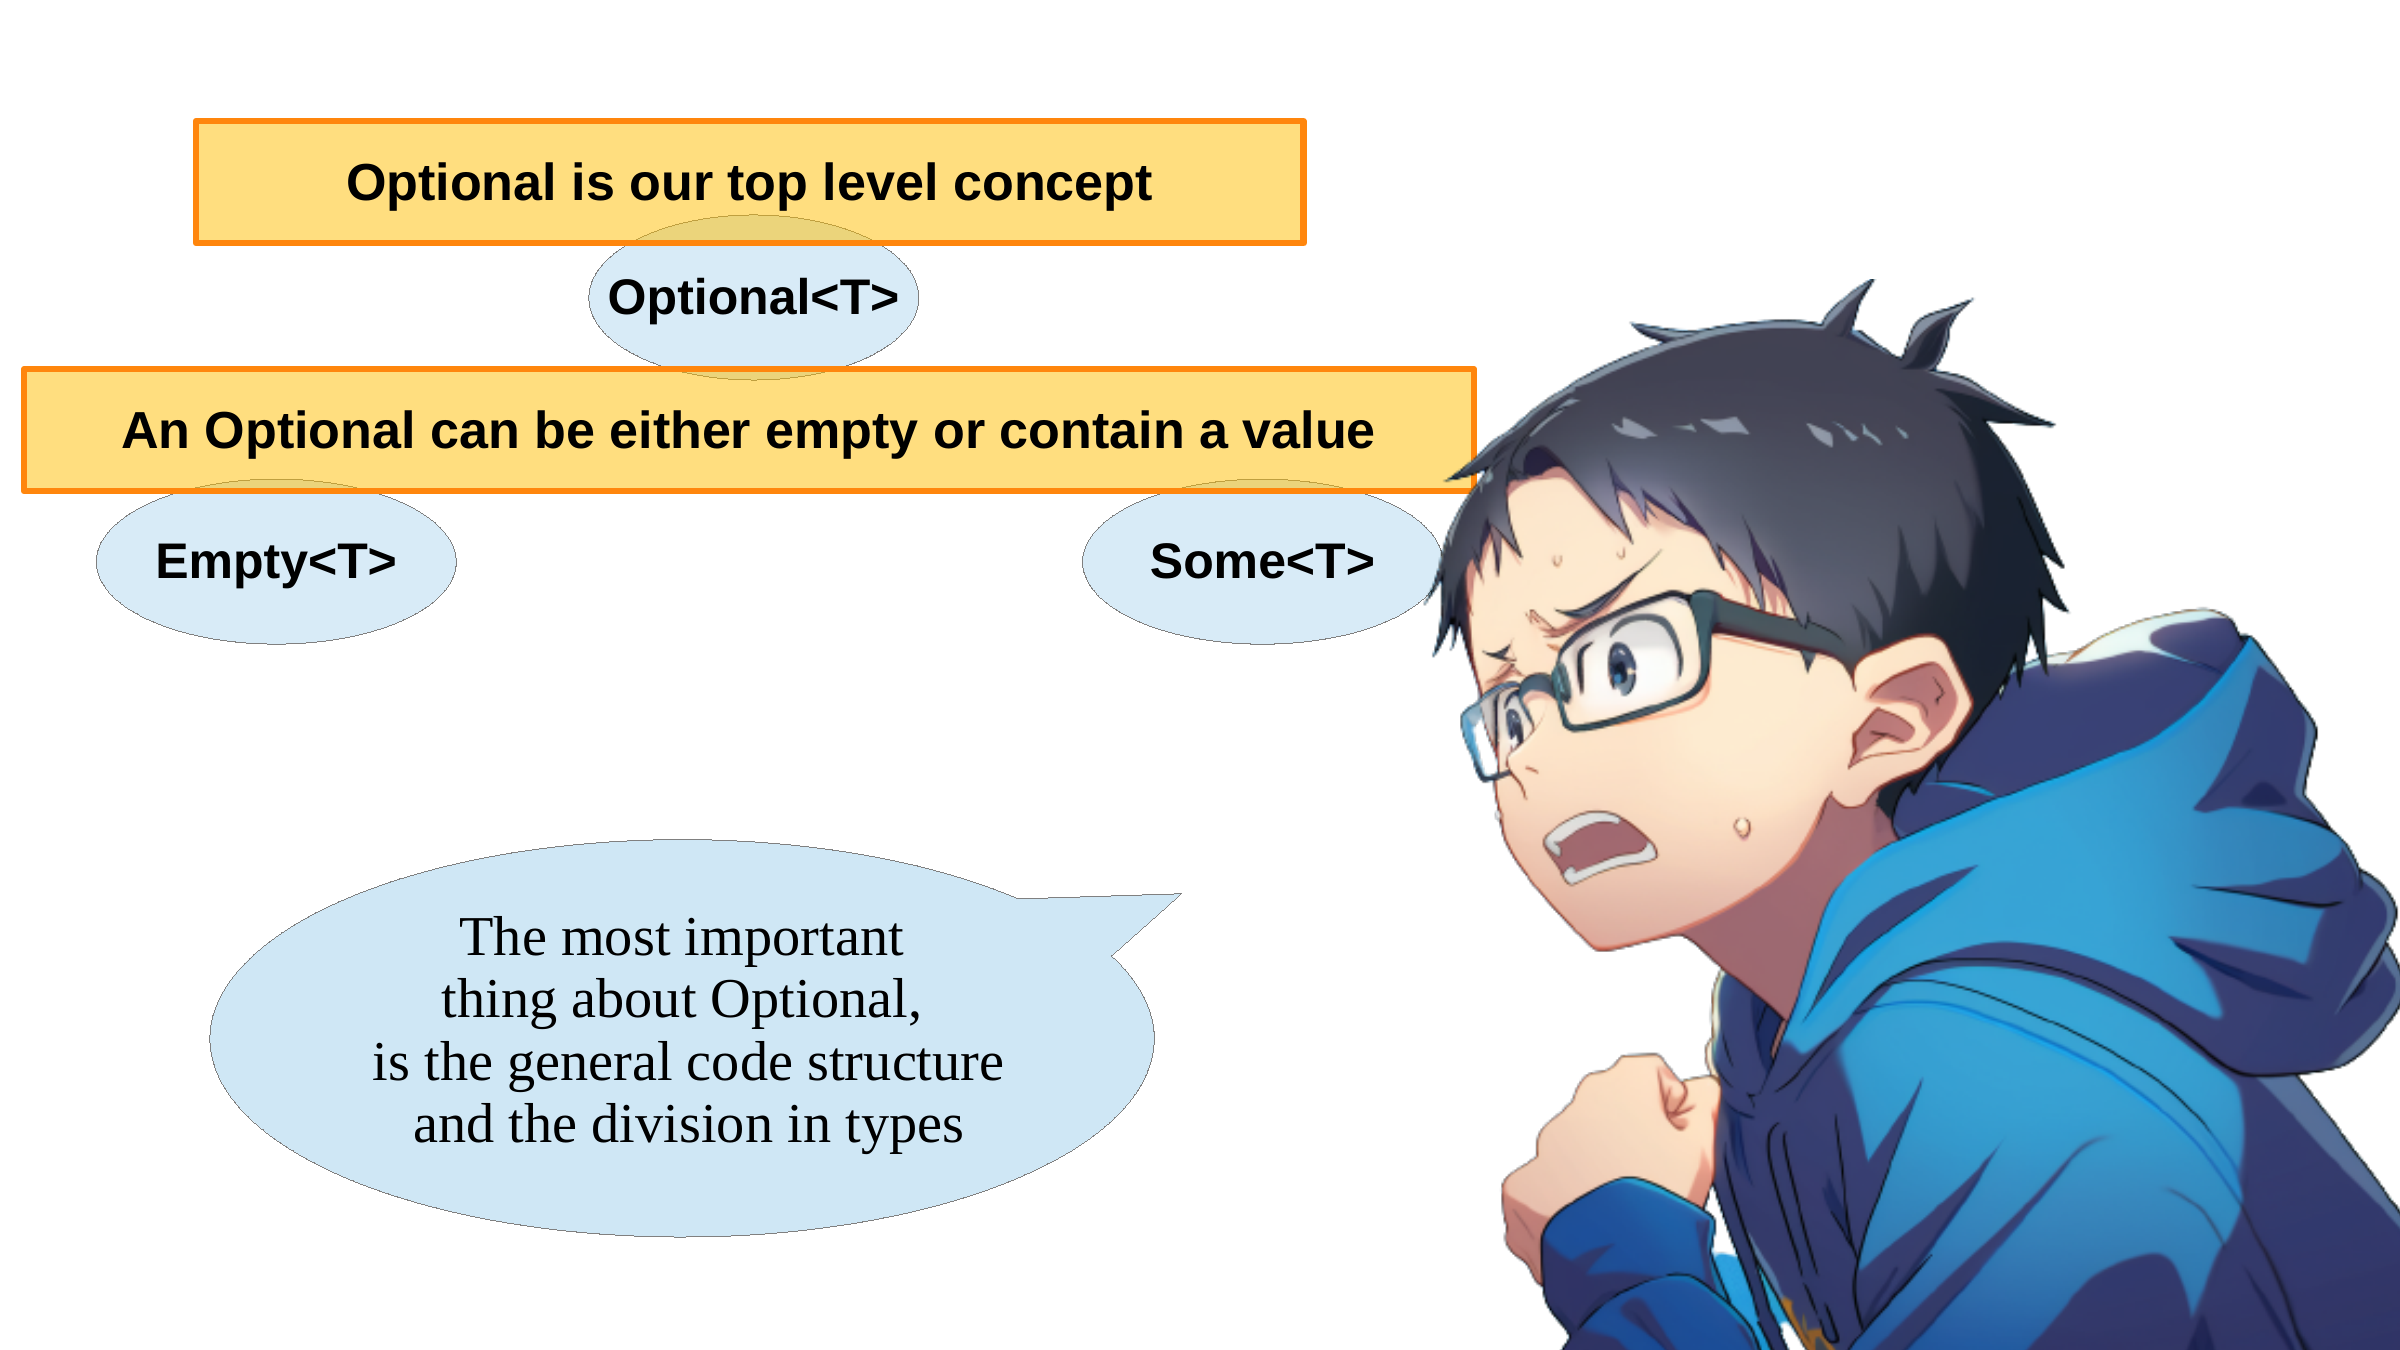

Optional is our top level concept
Optional<T>
# An Optional can be either empty or contain a value
Empty<T>
Some<T>
The most important
thing about Optional,
 is the general code structure
 and the division in types